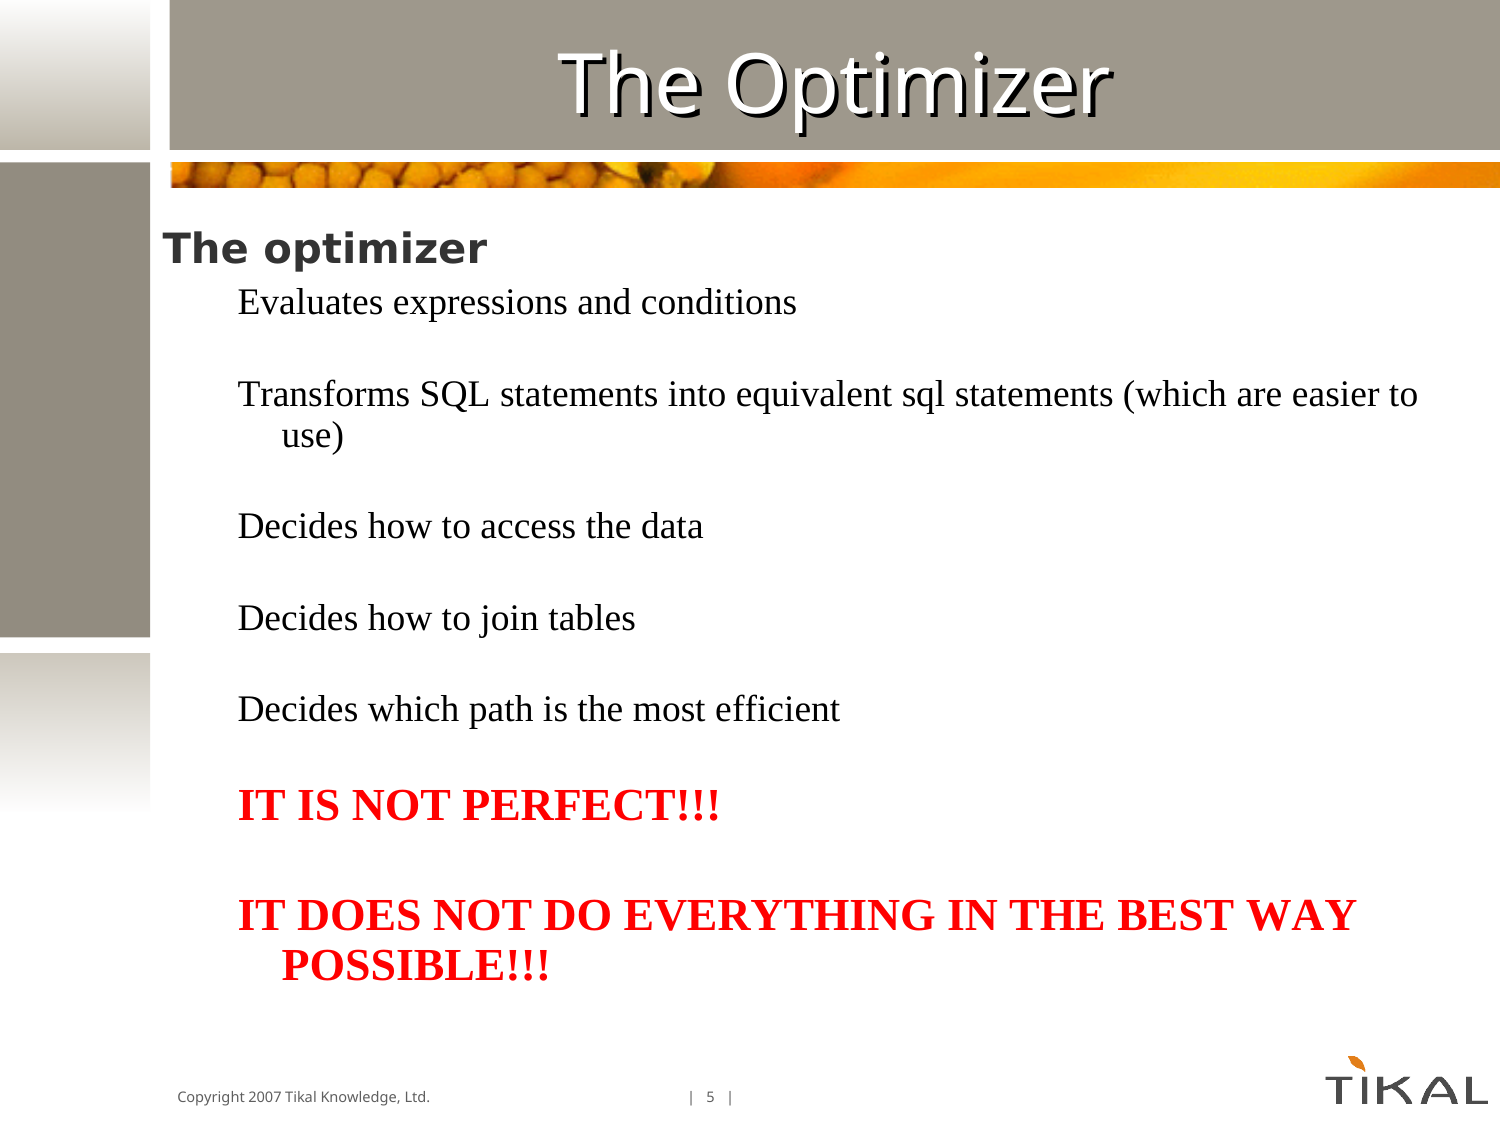

# The Optimizer
The optimizer
Evaluates expressions and conditions
Transforms SQL statements into equivalent sql statements (which are easier to use)
Decides how to access the data
Decides how to join tables
Decides which path is the most efficient
IT IS NOT PERFECT!!!
IT DOES NOT DO EVERYTHING IN THE BEST WAY POSSIBLE!!!